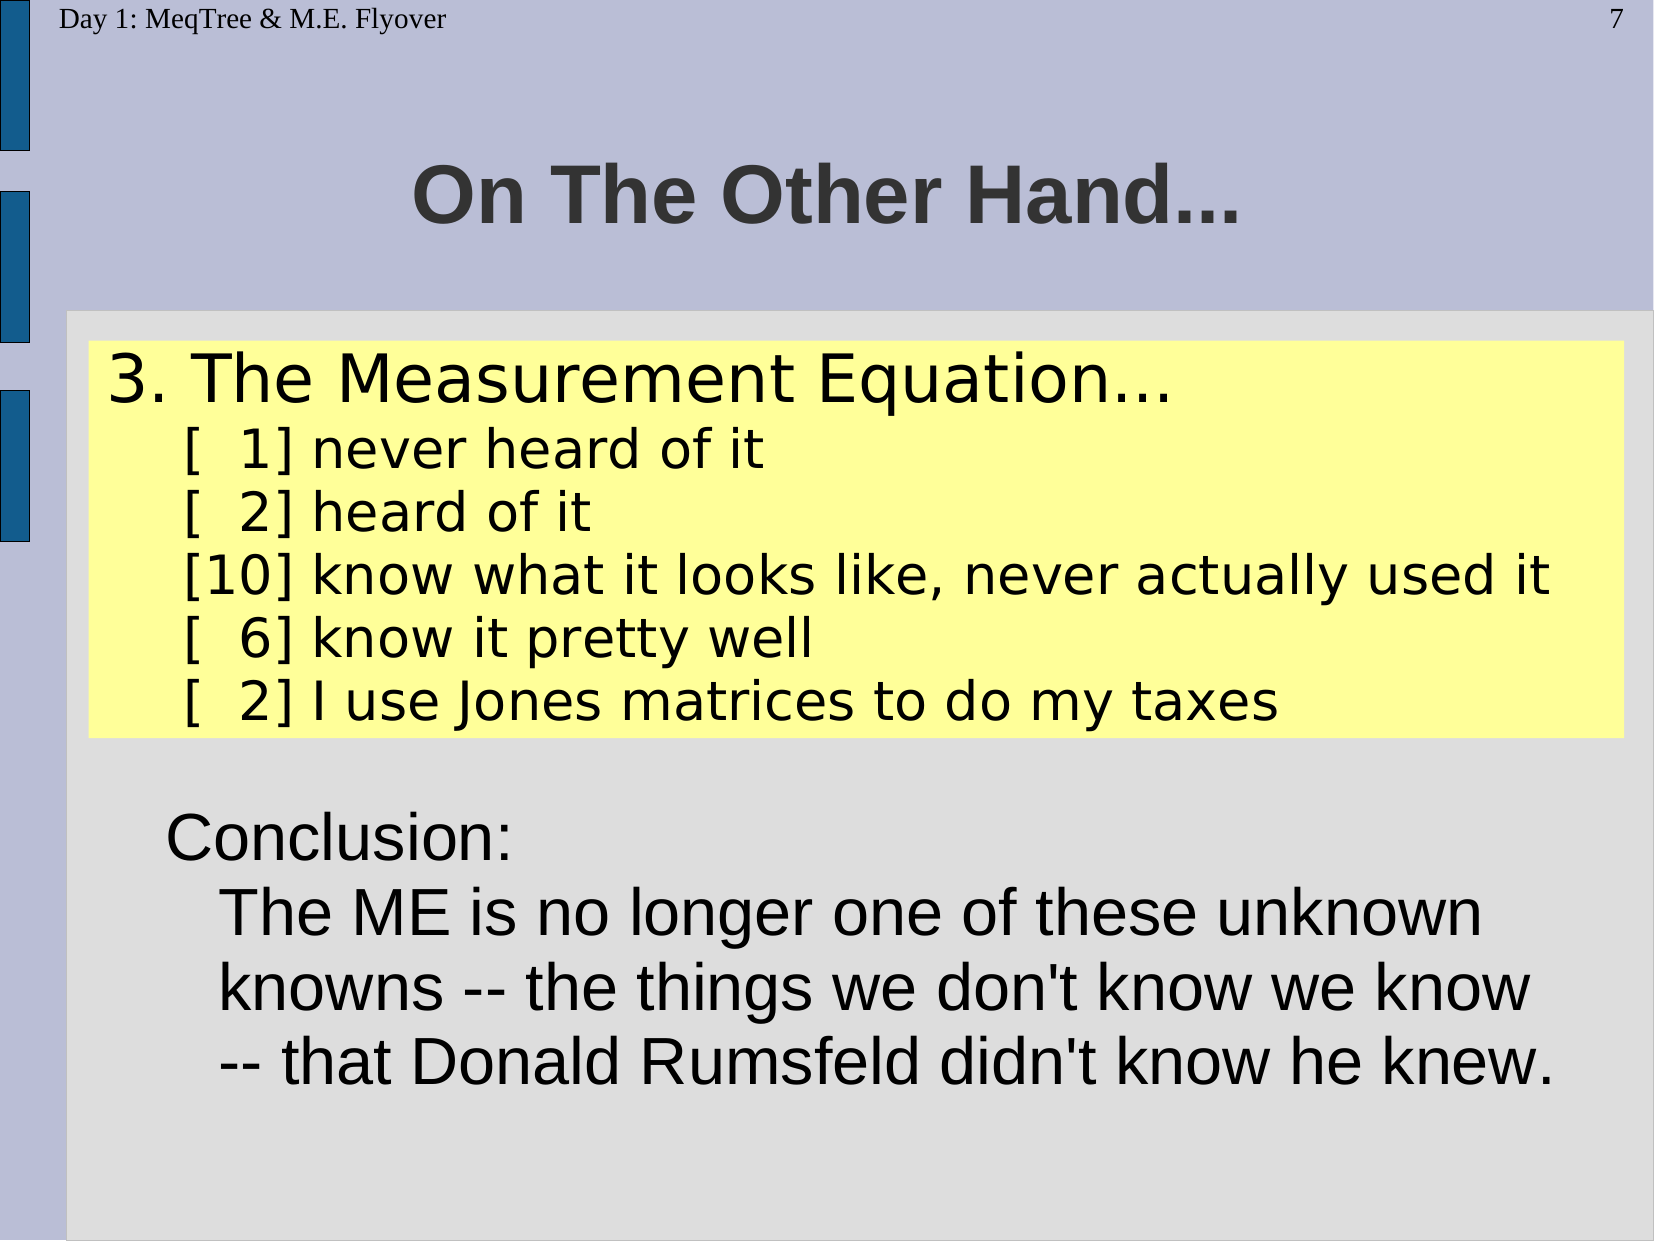

Day 1: MeqTree & M.E. Flyover
7
# On The Other Hand...
3. The Measurement Equation...
[ 1] never heard of it
[ 2] heard of it
[10] know what it looks like, never actually used it
[ 6] know it pretty well
[ 2] I use Jones matrices to do my taxes
Conclusion:
The ME is no longer one of these unknown knowns -- the things we don't know we know -- that Donald Rumsfeld didn't know he knew.